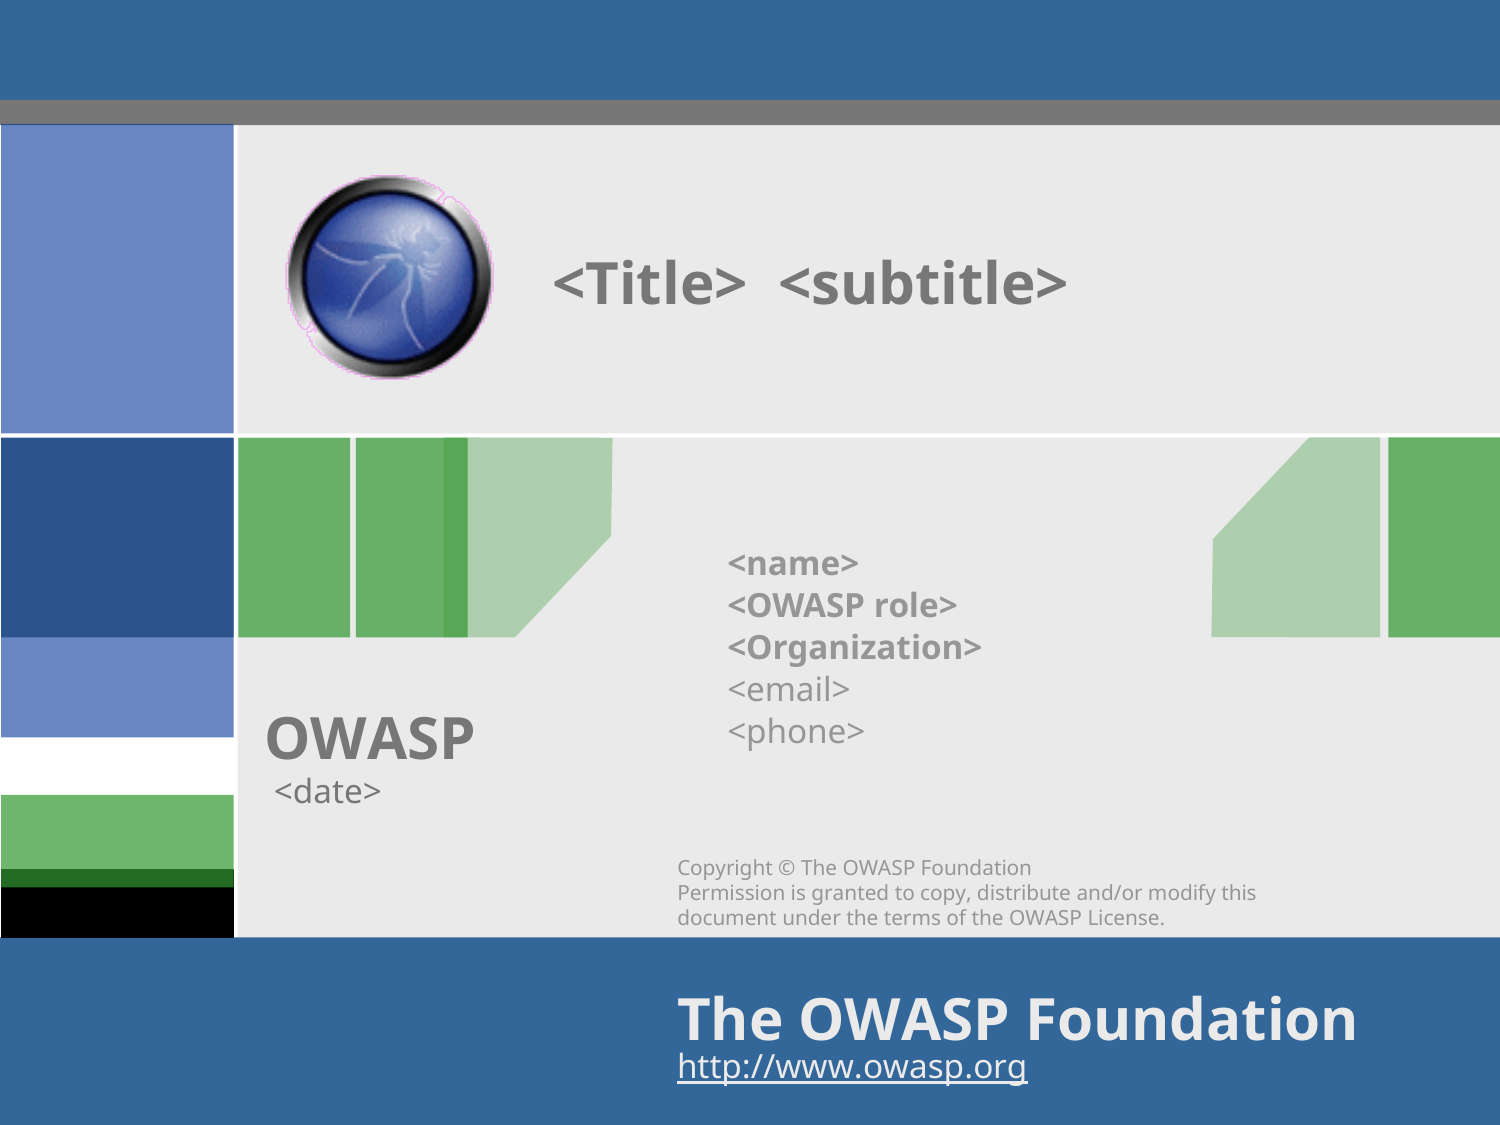

# <Title> <subtitle>
<name>
<OWASP role>
<Organization>
<email>
<phone>
<date>